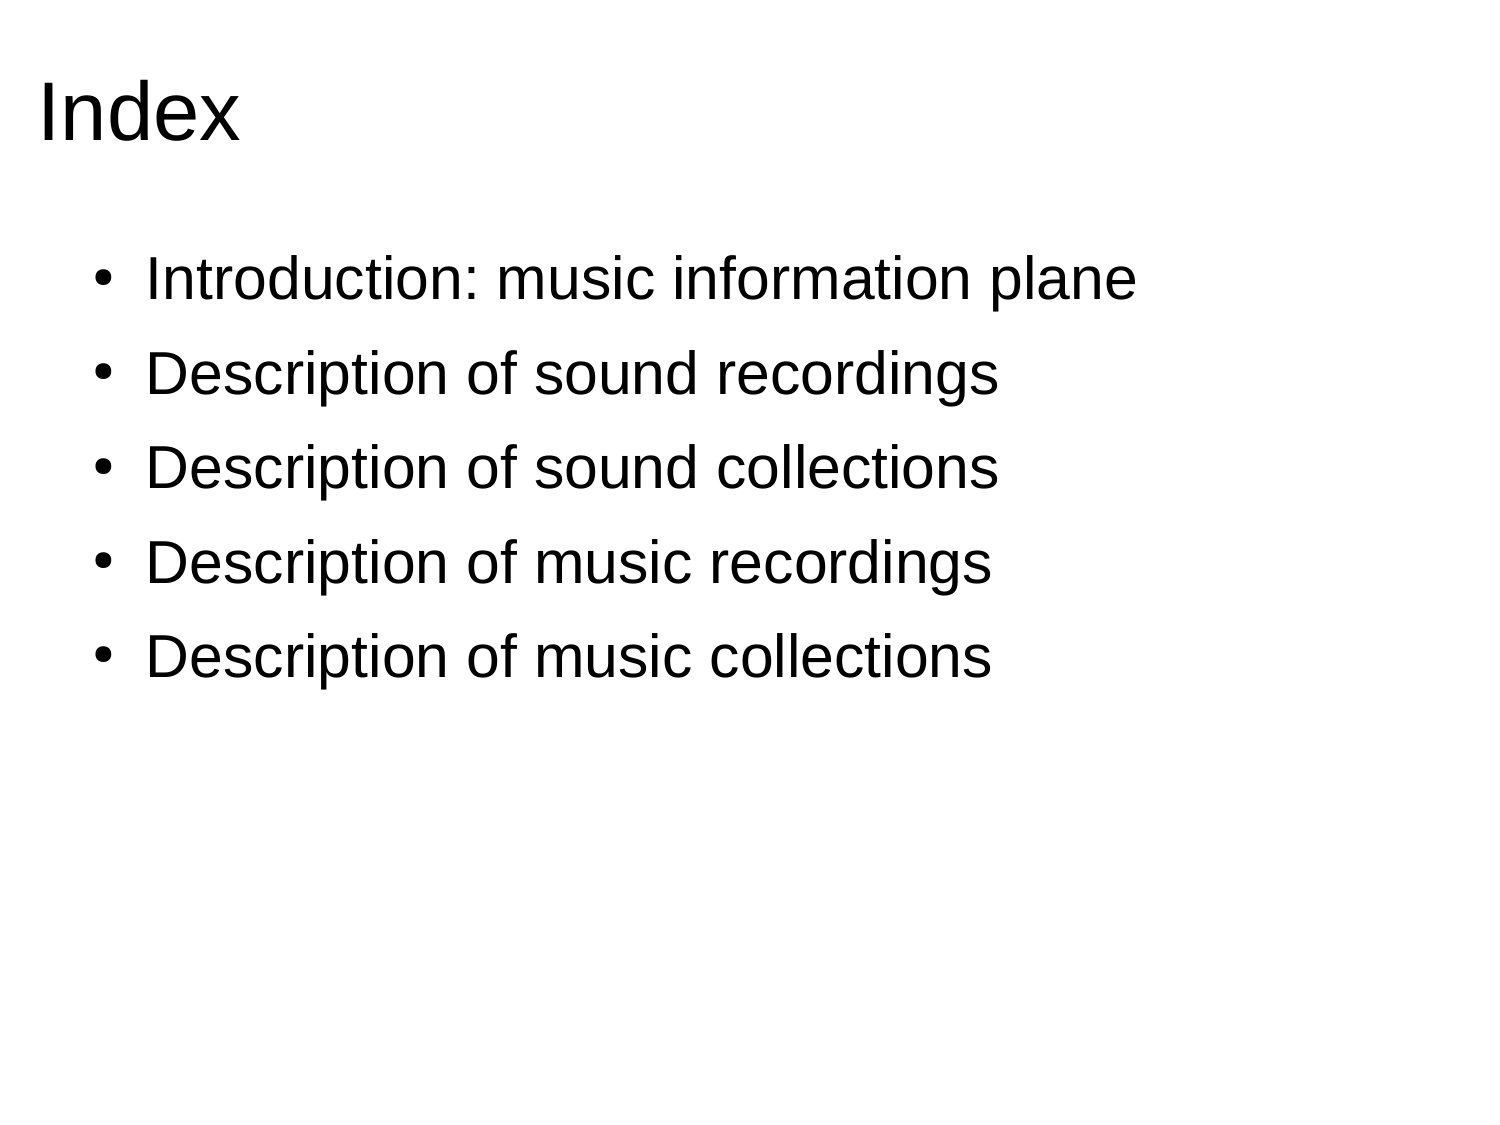

# Index
Introduction: music information plane
Description of sound recordings
Description of sound collections
Description of music recordings
Description of music collections